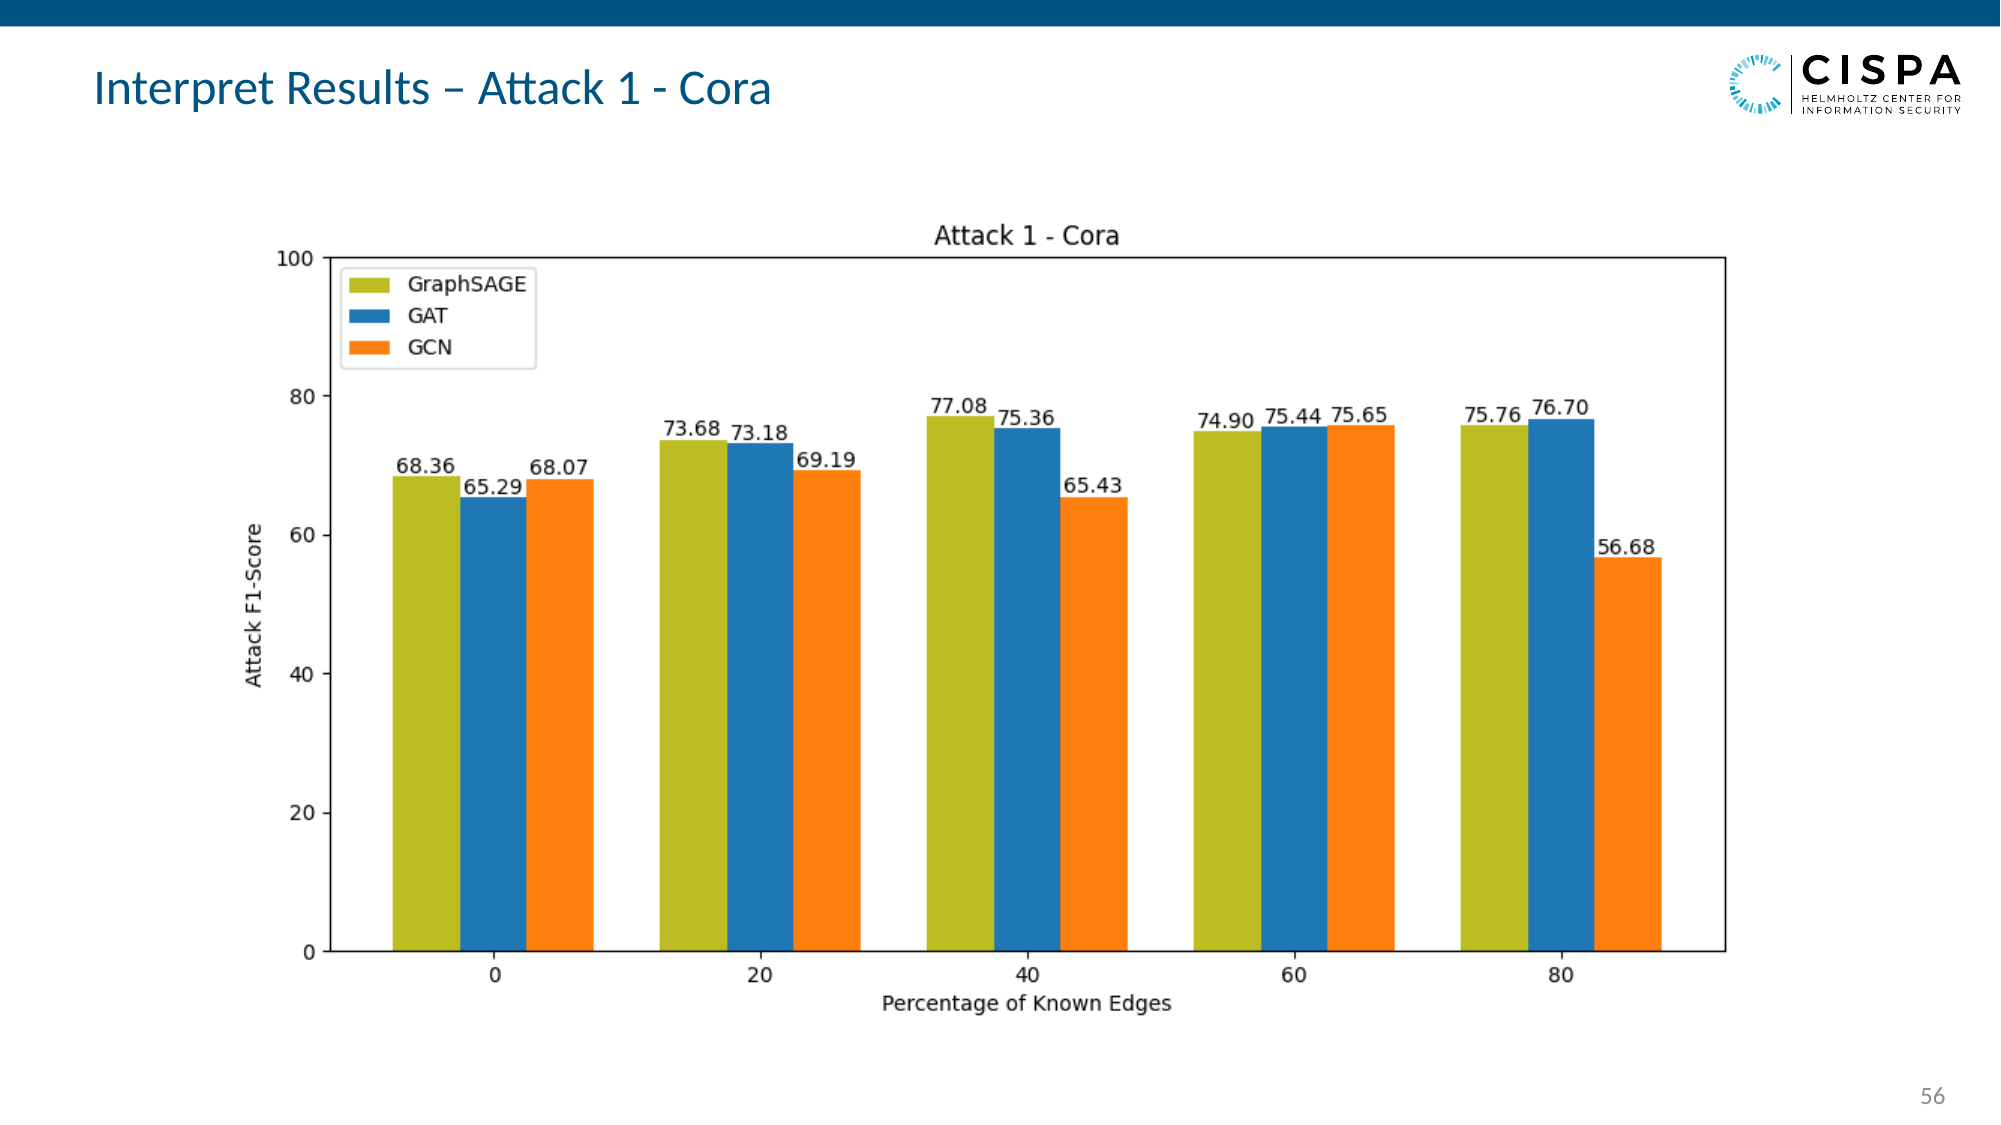

# Interpret Results – Attack 1 - Cora